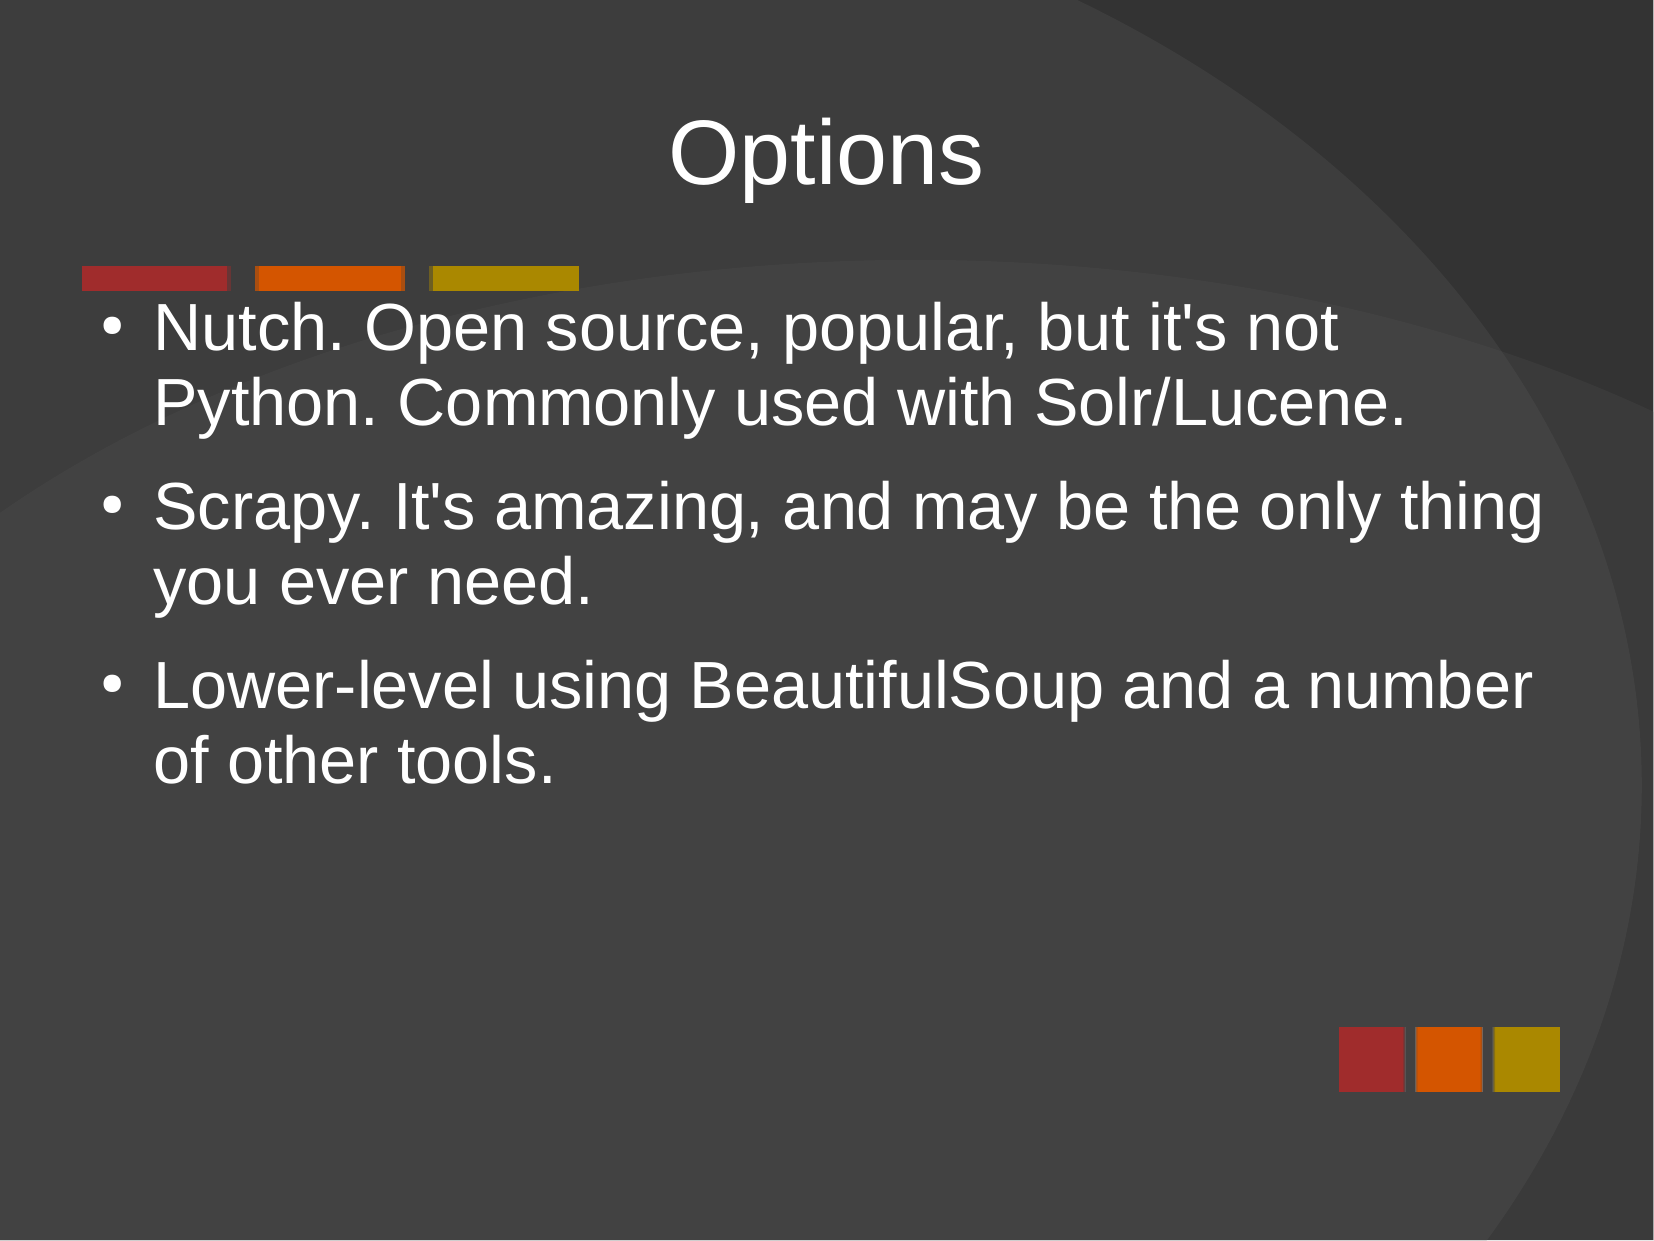

# Options
Nutch. Open source, popular, but it's not Python. Commonly used with Solr/Lucene.
Scrapy. It's amazing, and may be the only thing you ever need.
Lower-level using BeautifulSoup and a number of other tools.